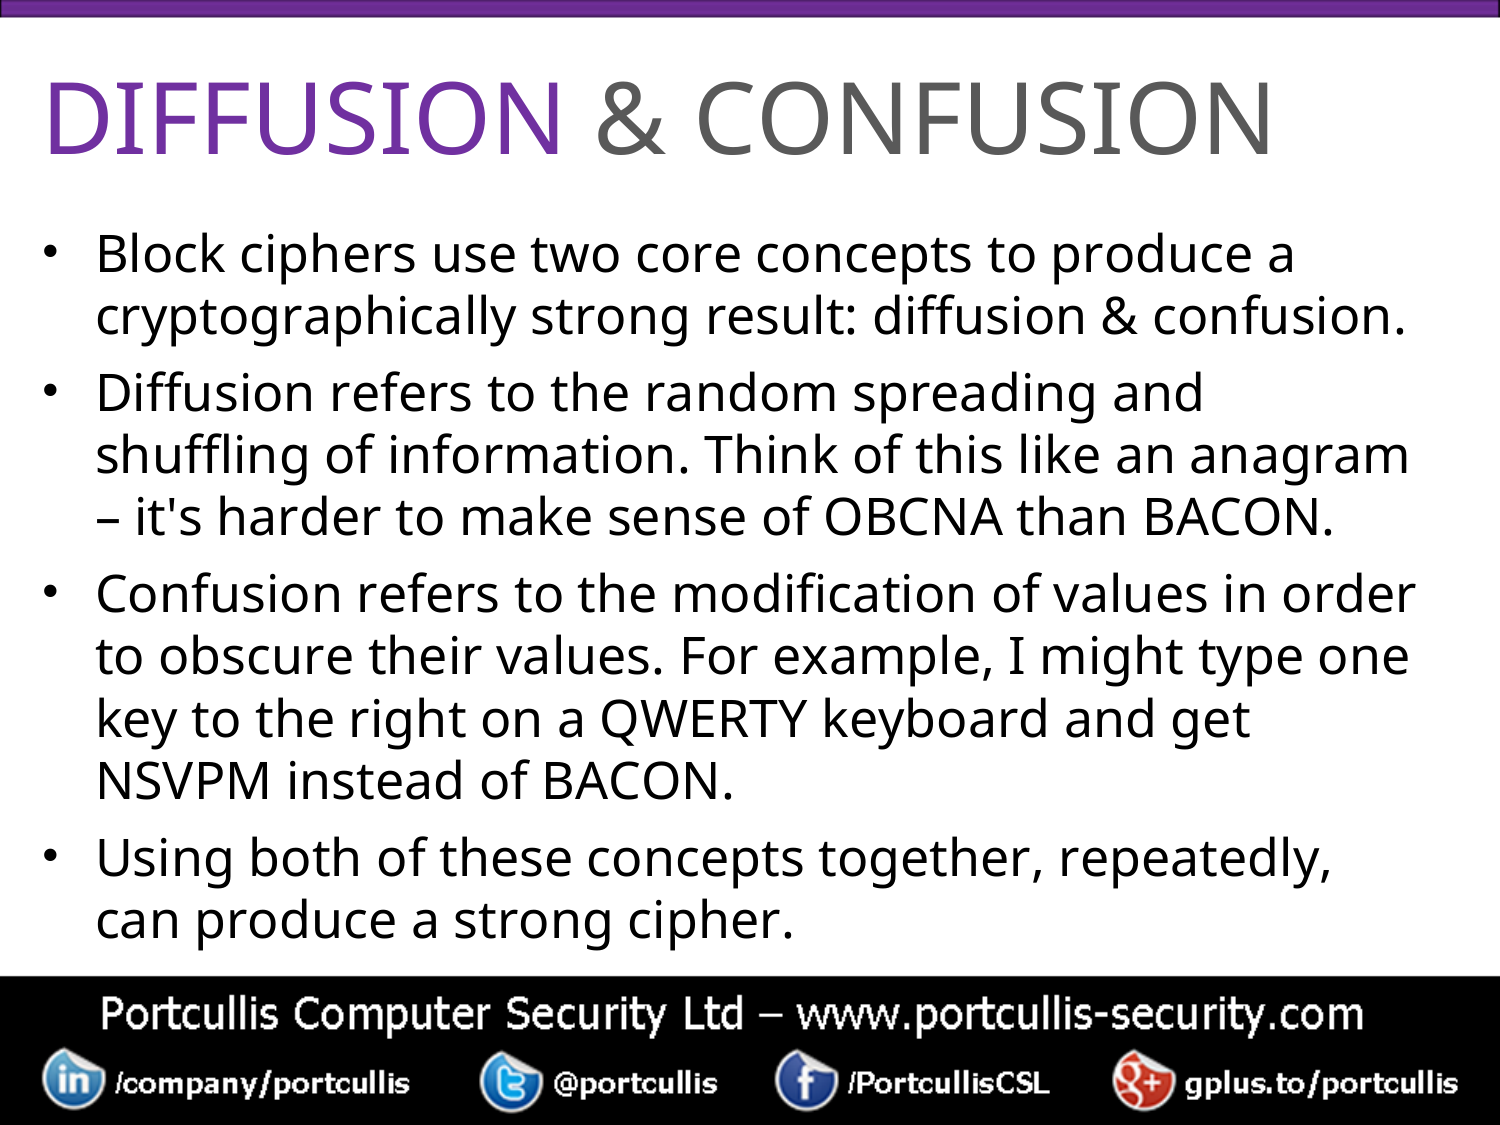

# DIFFUSION & CONFUSION
Block ciphers use two core concepts to produce a cryptographically strong result: diffusion & confusion.
Diffusion refers to the random spreading and shuffling of information. Think of this like an anagram – it's harder to make sense of OBCNA than BACON.
Confusion refers to the modification of values in order to obscure their values. For example, I might type one key to the right on a QWERTY keyboard and get NSVPM instead of BACON.
Using both of these concepts together, repeatedly, can produce a strong cipher.